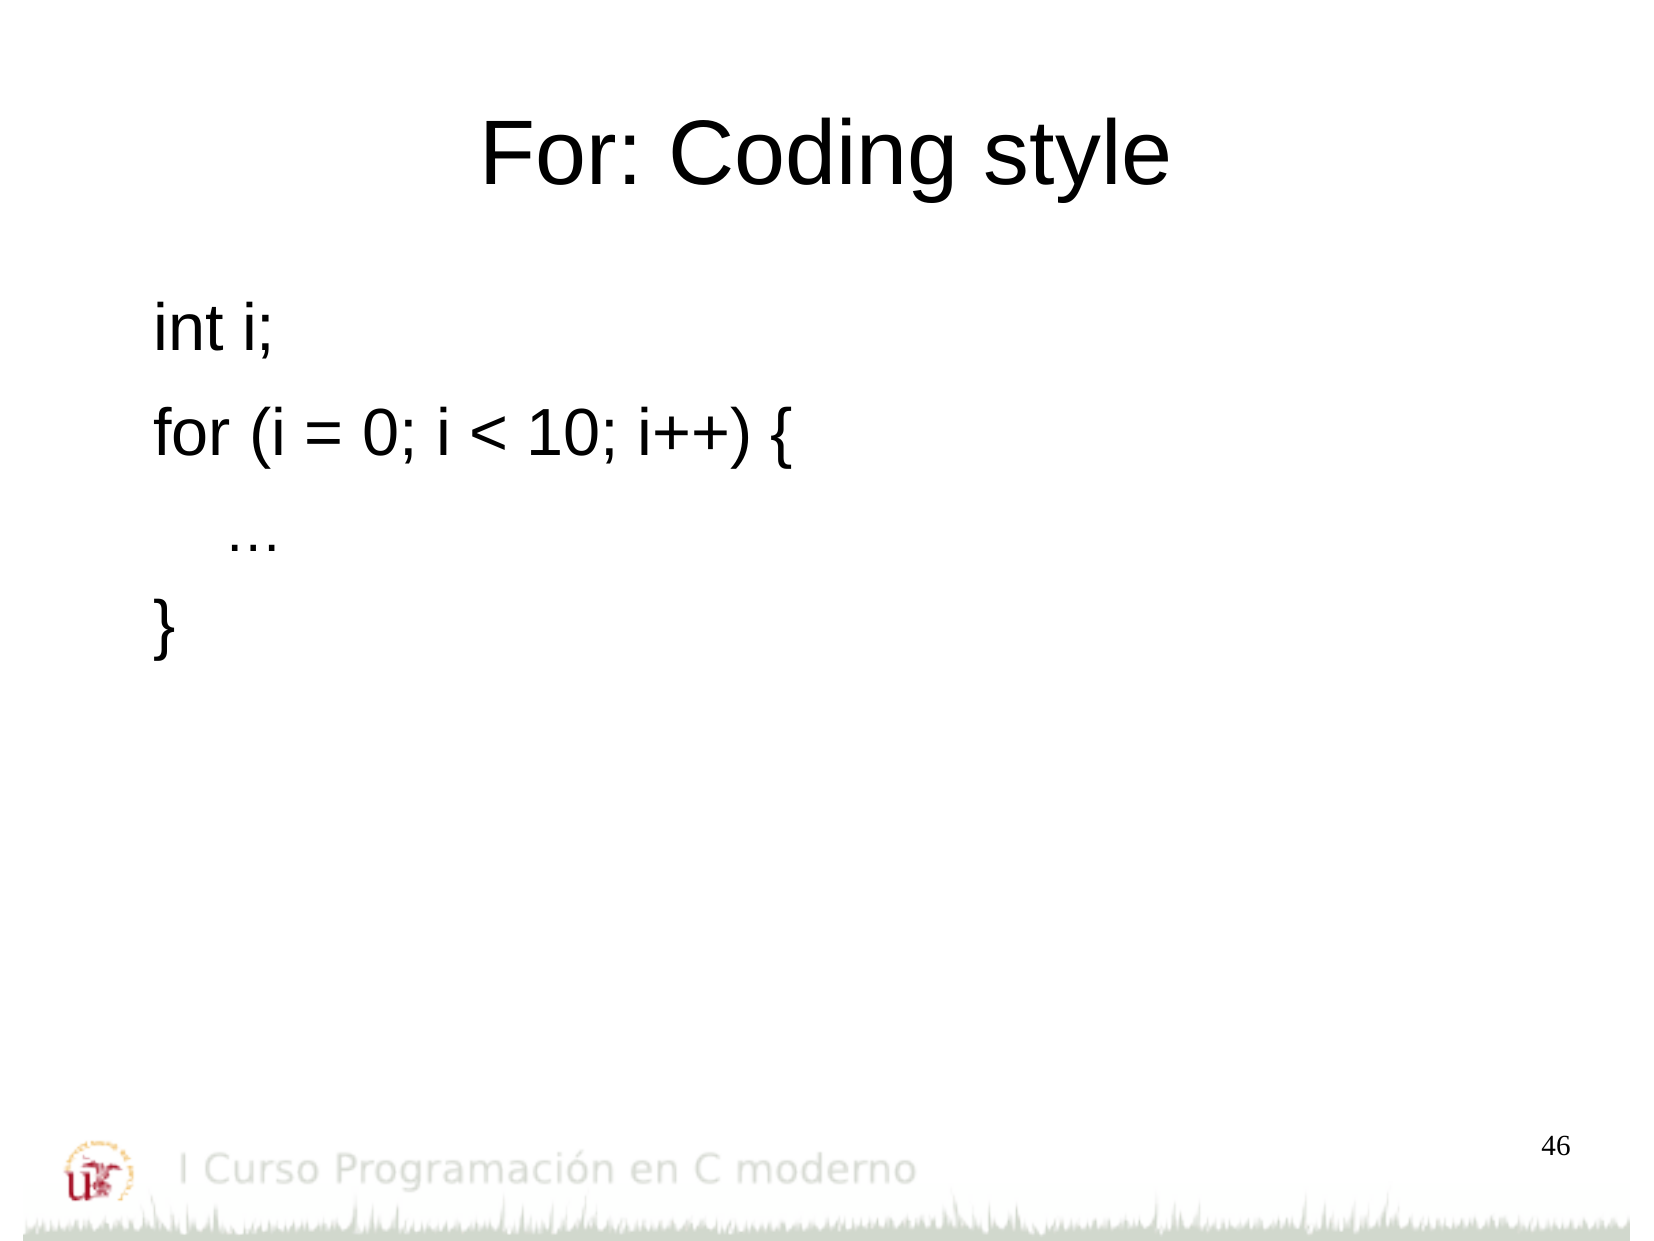

# For: Coding style
int i;
for (i = 0; i < 10; i++) {
…
}
46